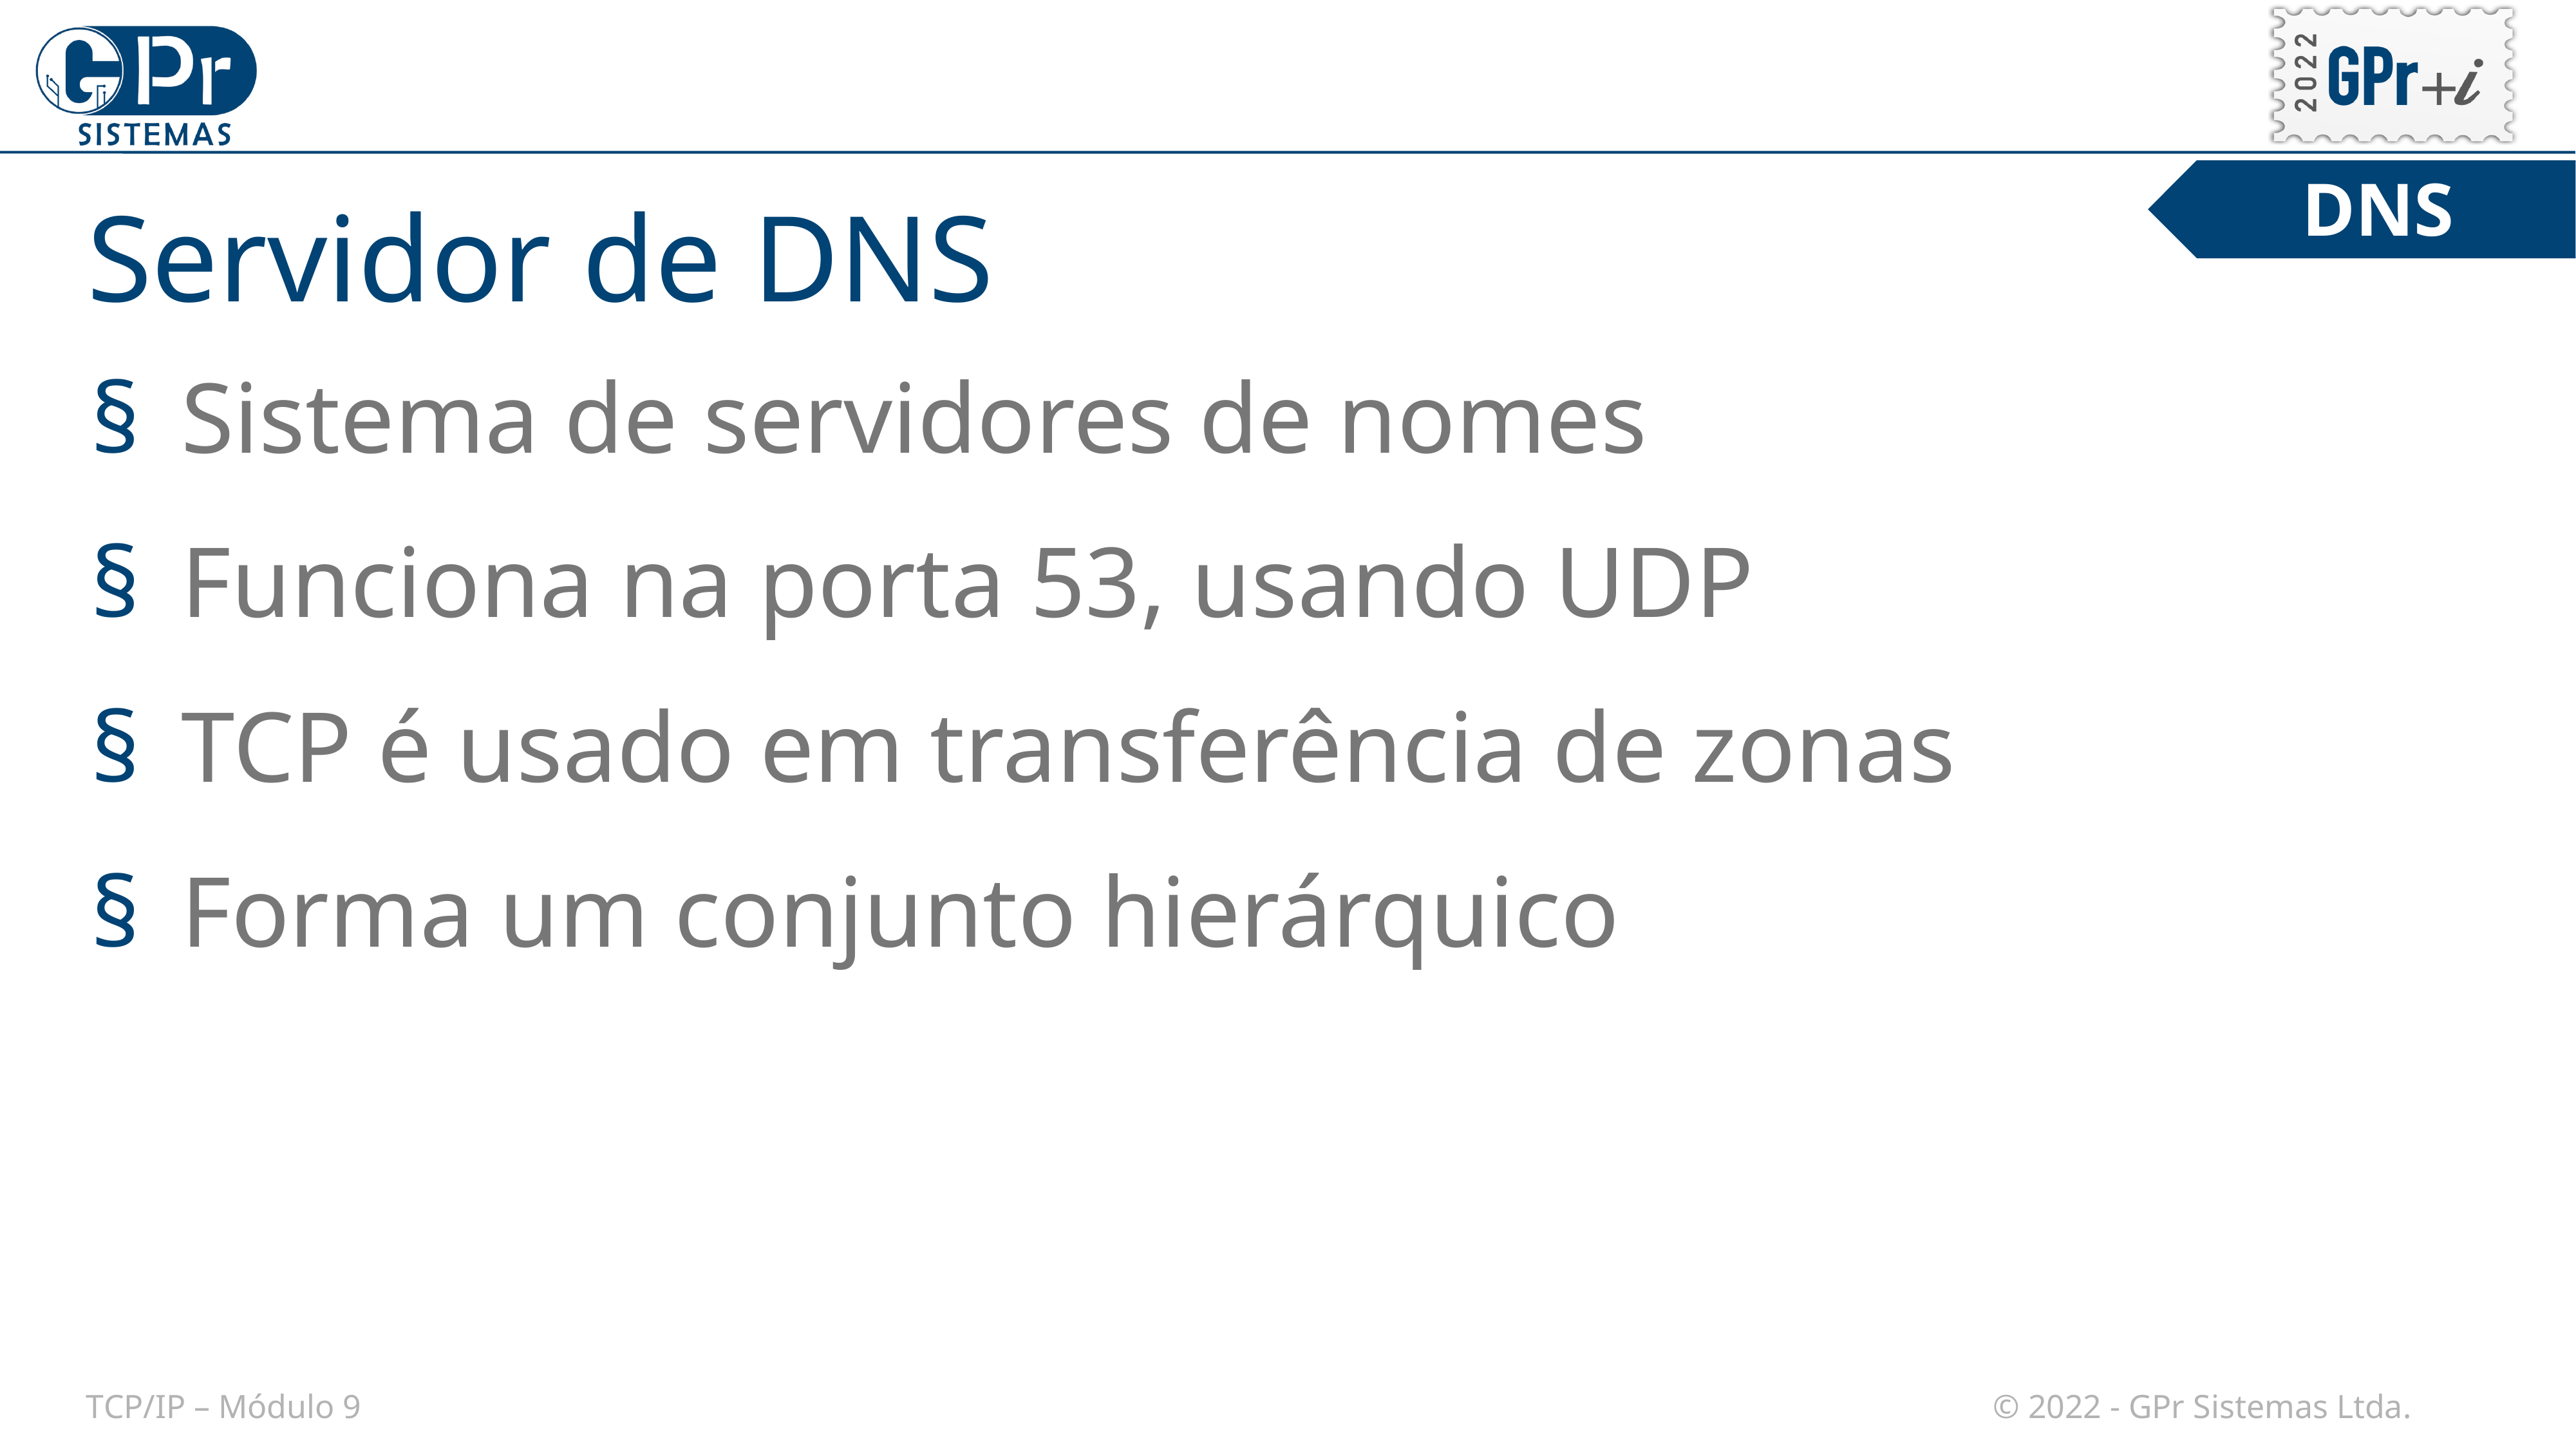

DNS
Servidor de DNS
# Sistema de servidores de nomes
Funciona na porta 53, usando UDP
TCP é usado em transferência de zonas
Forma um conjunto hierárquico